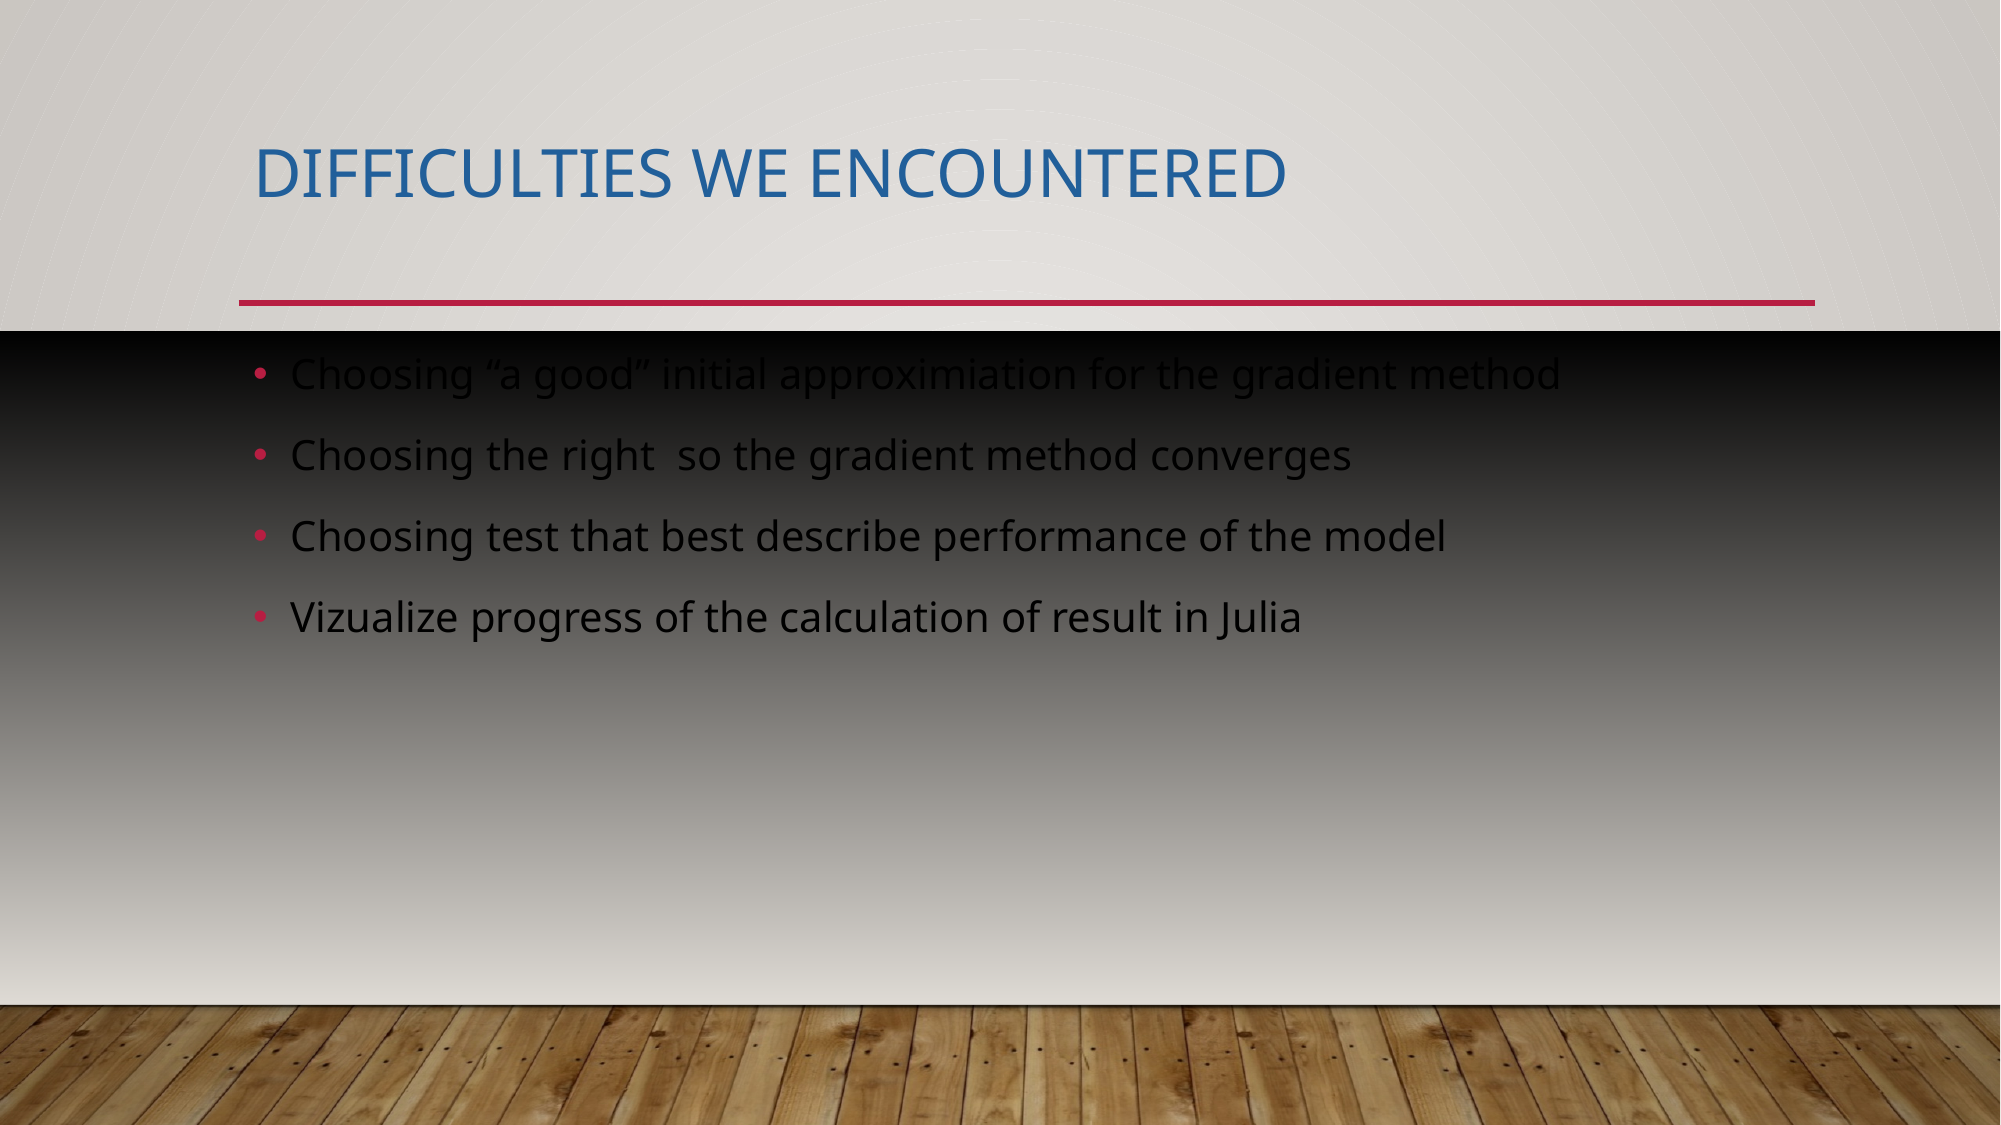

# Difficulties we encountered
Choosing “a good” initial approximiation for the gradient method
Choosing the right so the gradient method converges
Choosing test that best describe performance of the model
Vizualize progress of the calculation of result in Julia